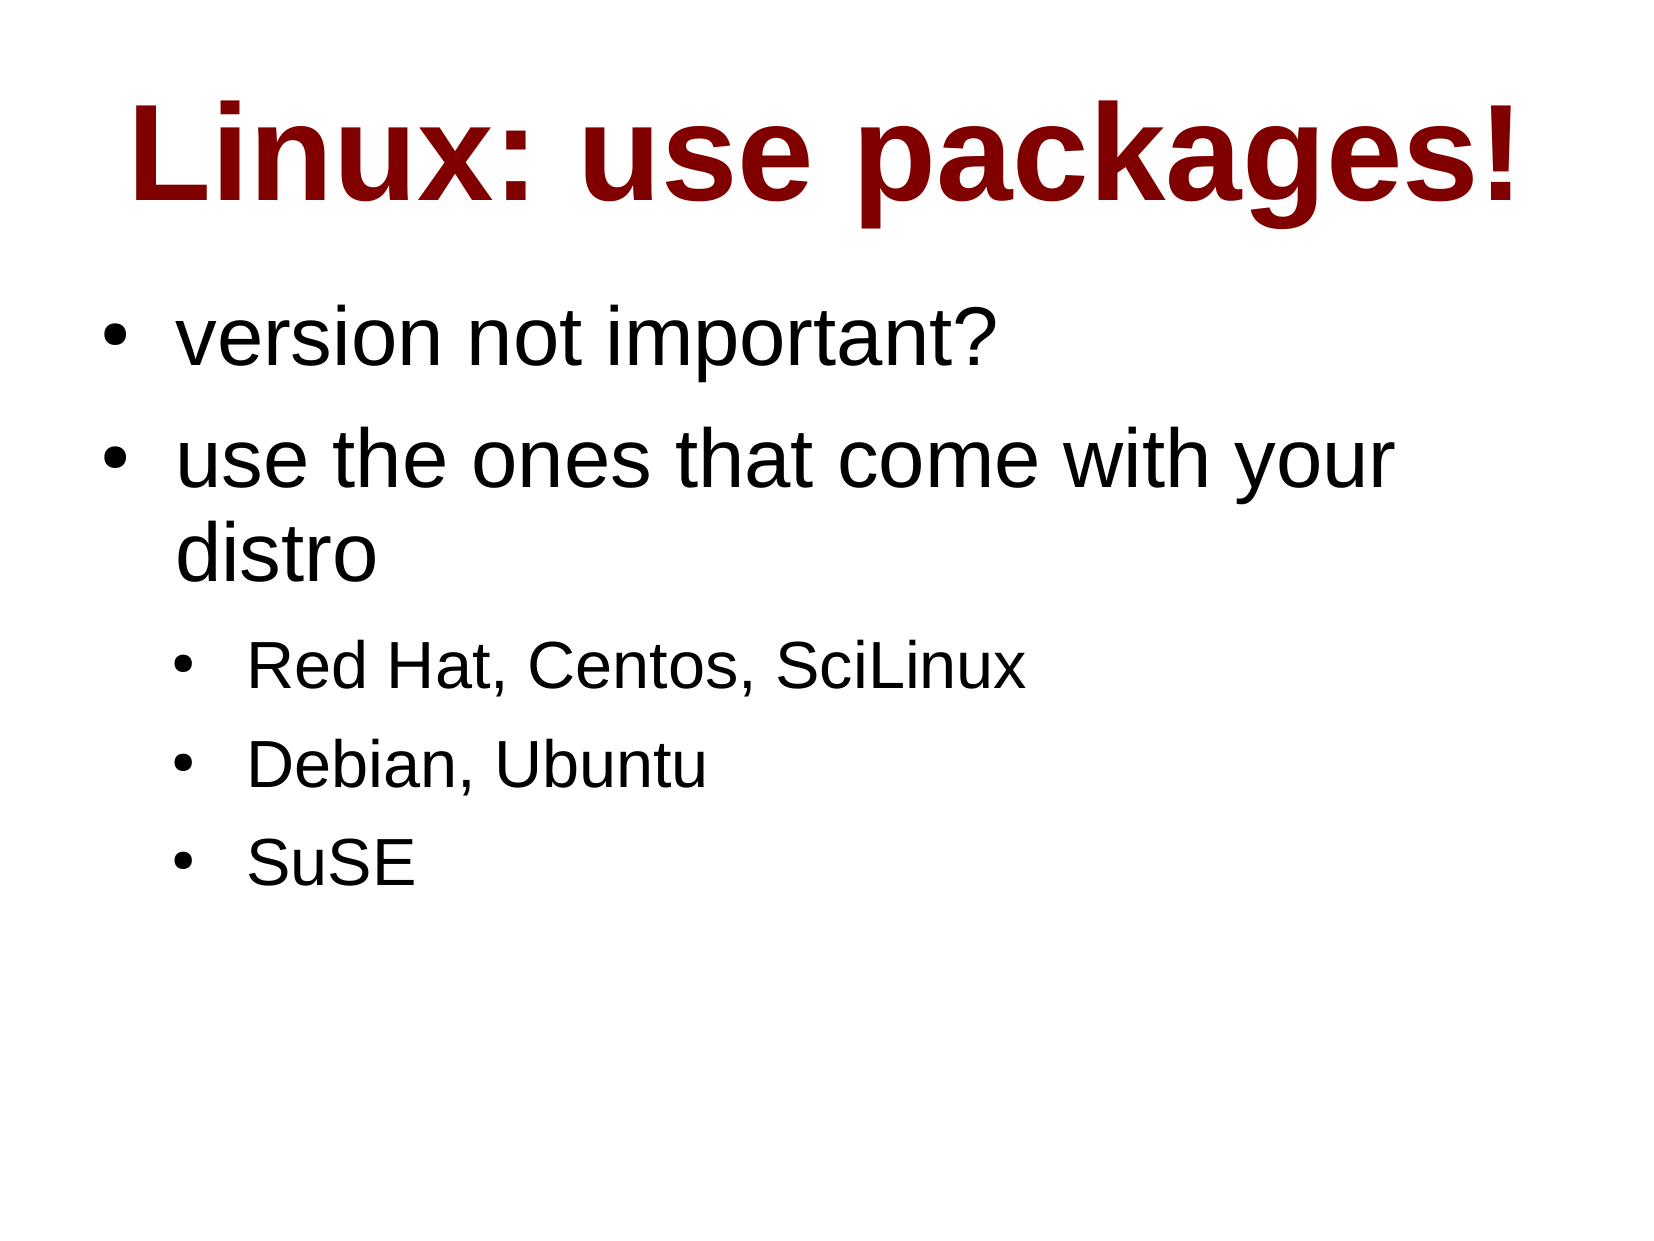

# Linux: use packages!
version not important?
use the ones that come with your distro
Red Hat, Centos, SciLinux
Debian, Ubuntu
SuSE